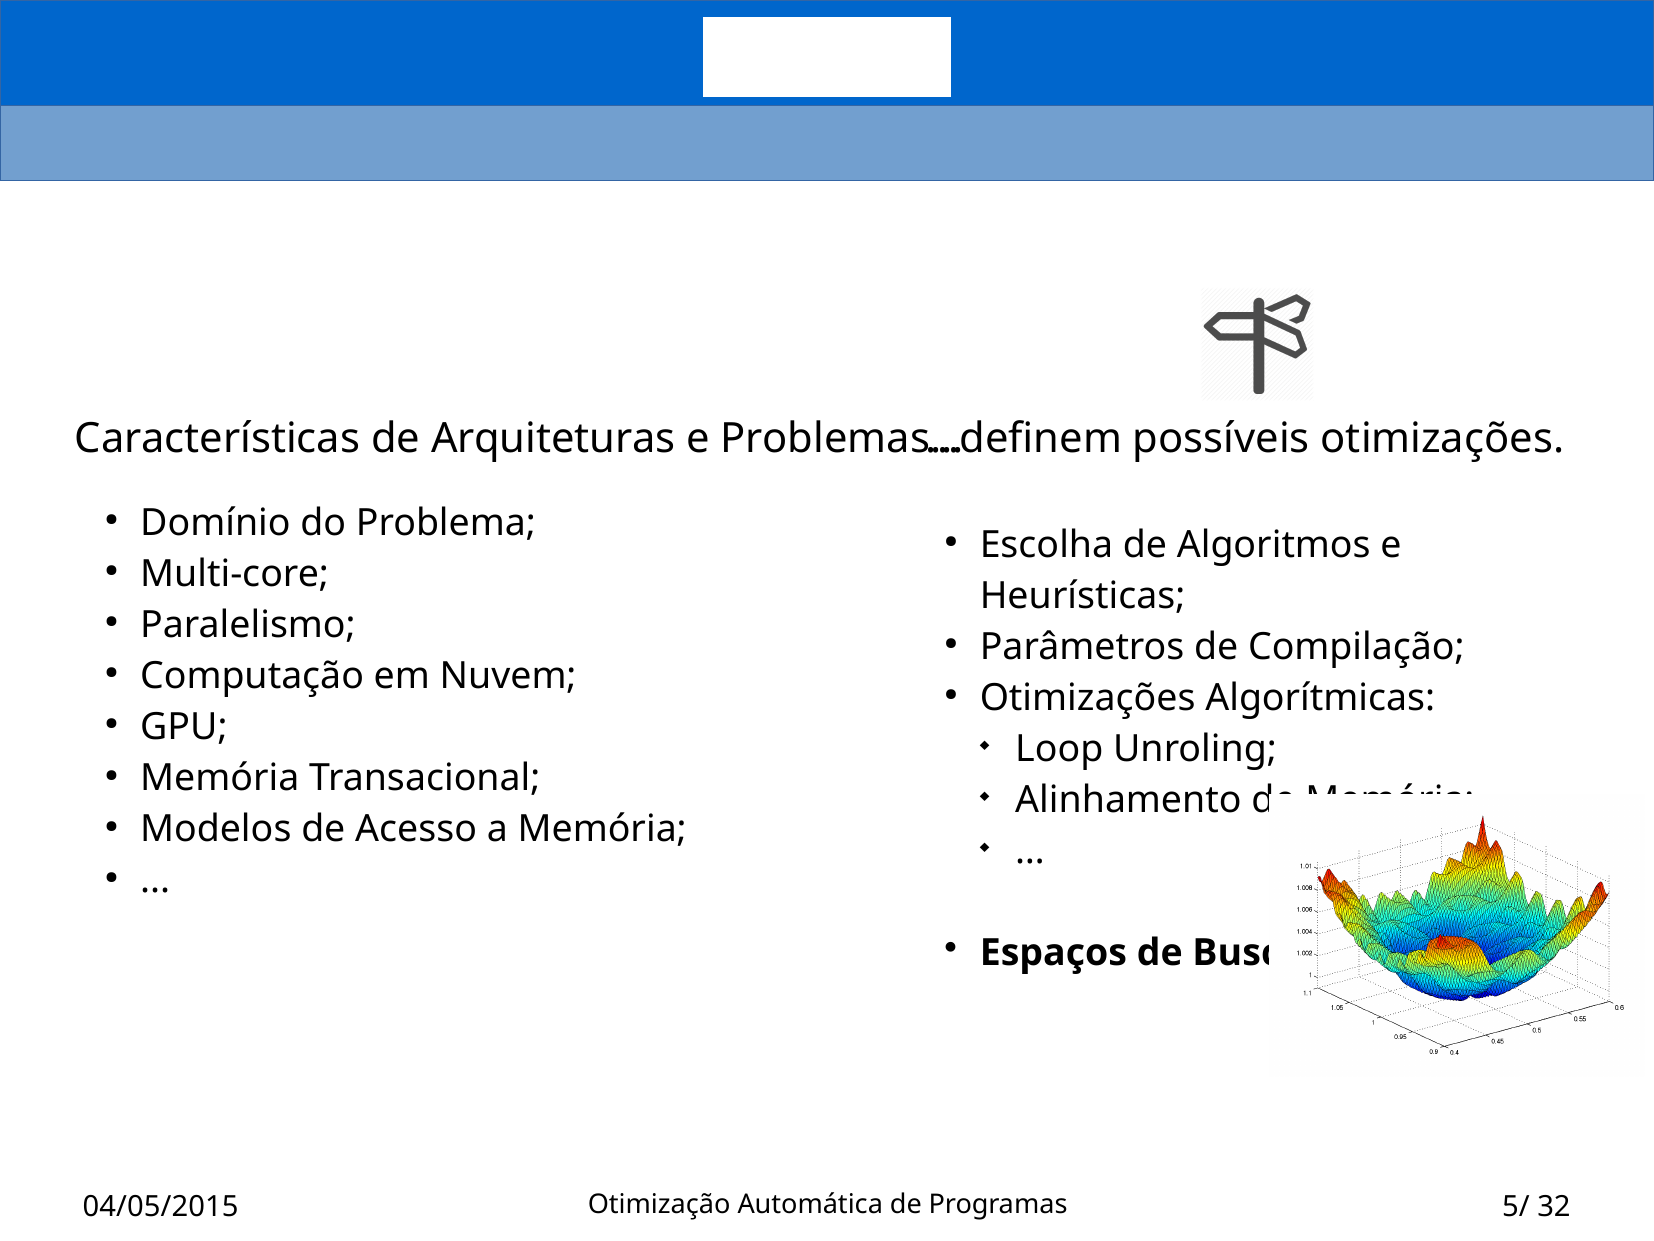

# Contexto
Características de Arquiteturas e Problemas...
...definem possíveis otimizações.
Domínio do Problema;
Multi-core;
Paralelismo;
Computação em Nuvem;
GPU;
Memória Transacional;
Modelos de Acesso a Memória;
...
Escolha de Algoritmos e Heurísticas;
Parâmetros de Compilação;
Otimizações Algorítmicas:
Loop Unroling;
Alinhamento de Memória;
…
Espaços de Busca!
5